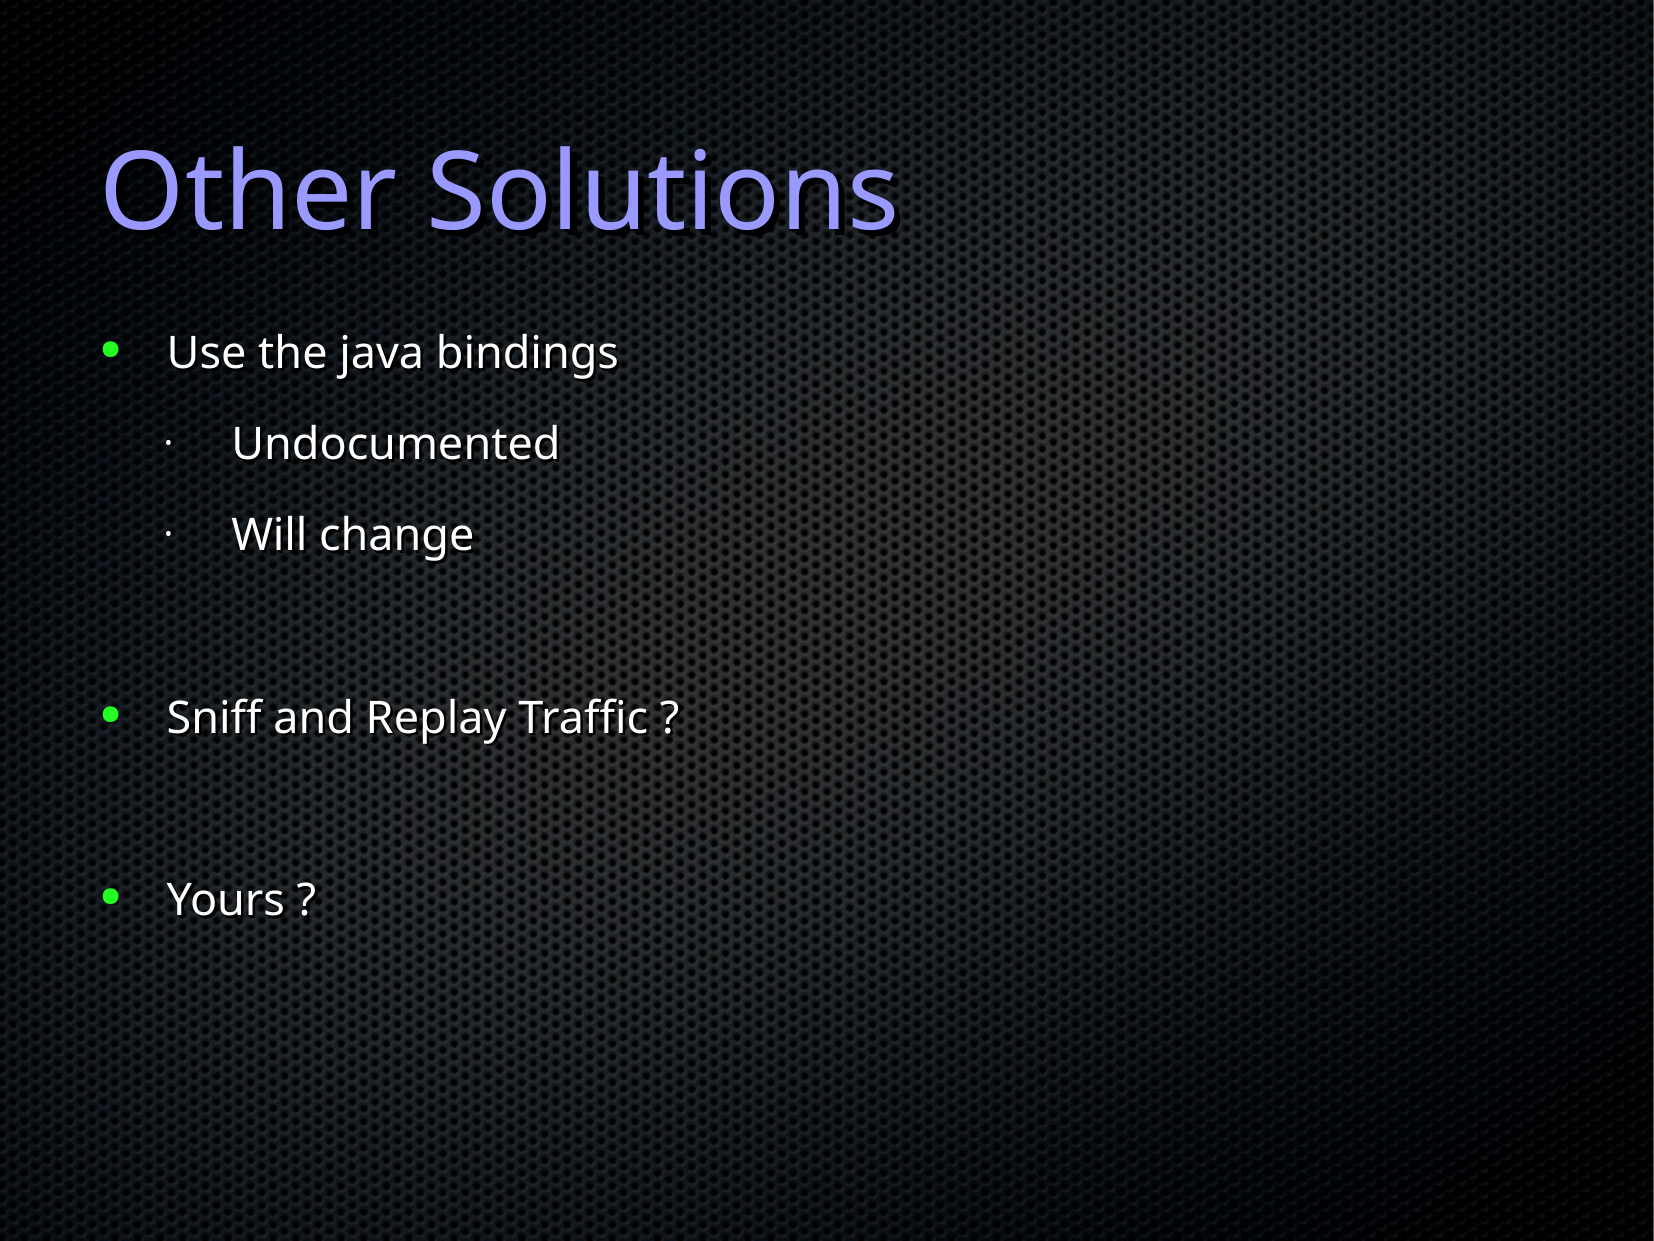

# Other Solutions
Use the java bindings
Undocumented
Will change
Sniff and Replay Traffic ?
Yours ?